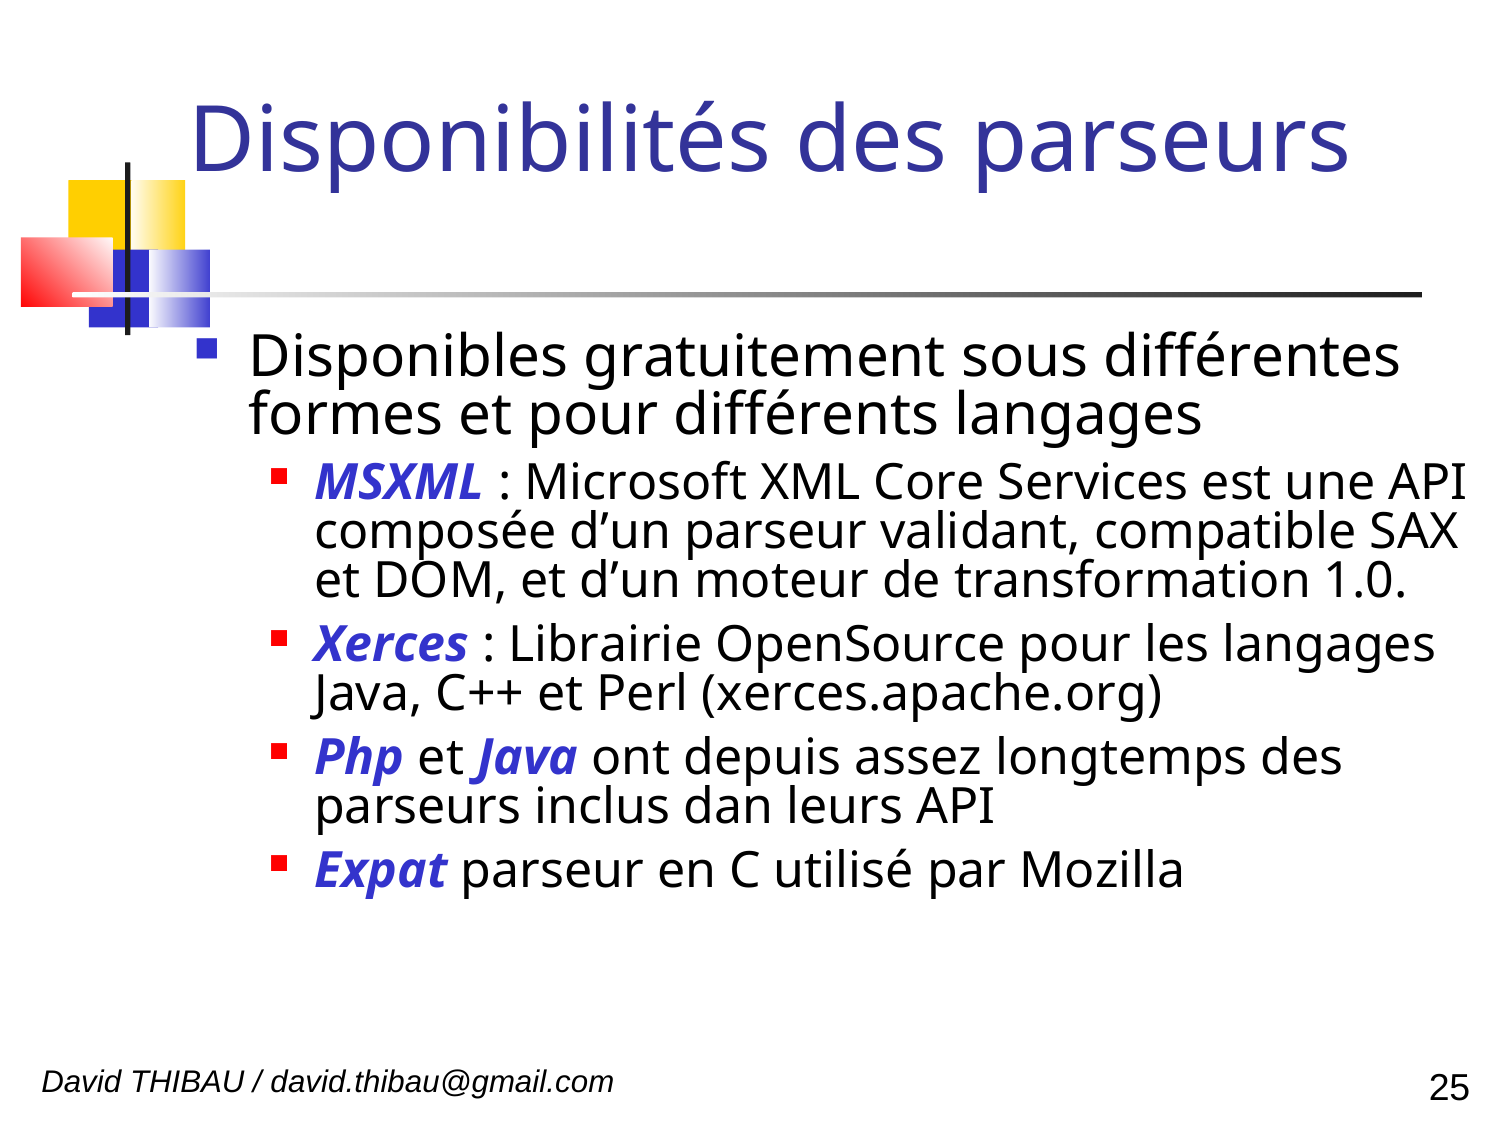

# Disponibilités des parseurs
Disponibles gratuitement sous différentes formes et pour différents langages
MSXML : Microsoft XML Core Services est une API composée d’un parseur validant, compatible SAX et DOM, et d’un moteur de transformation 1.0.
Xerces : Librairie OpenSource pour les langages Java, C++ et Perl (xerces.apache.org)
Php et Java ont depuis assez longtemps des parseurs inclus dan leurs API
Expat parseur en C utilisé par Mozilla